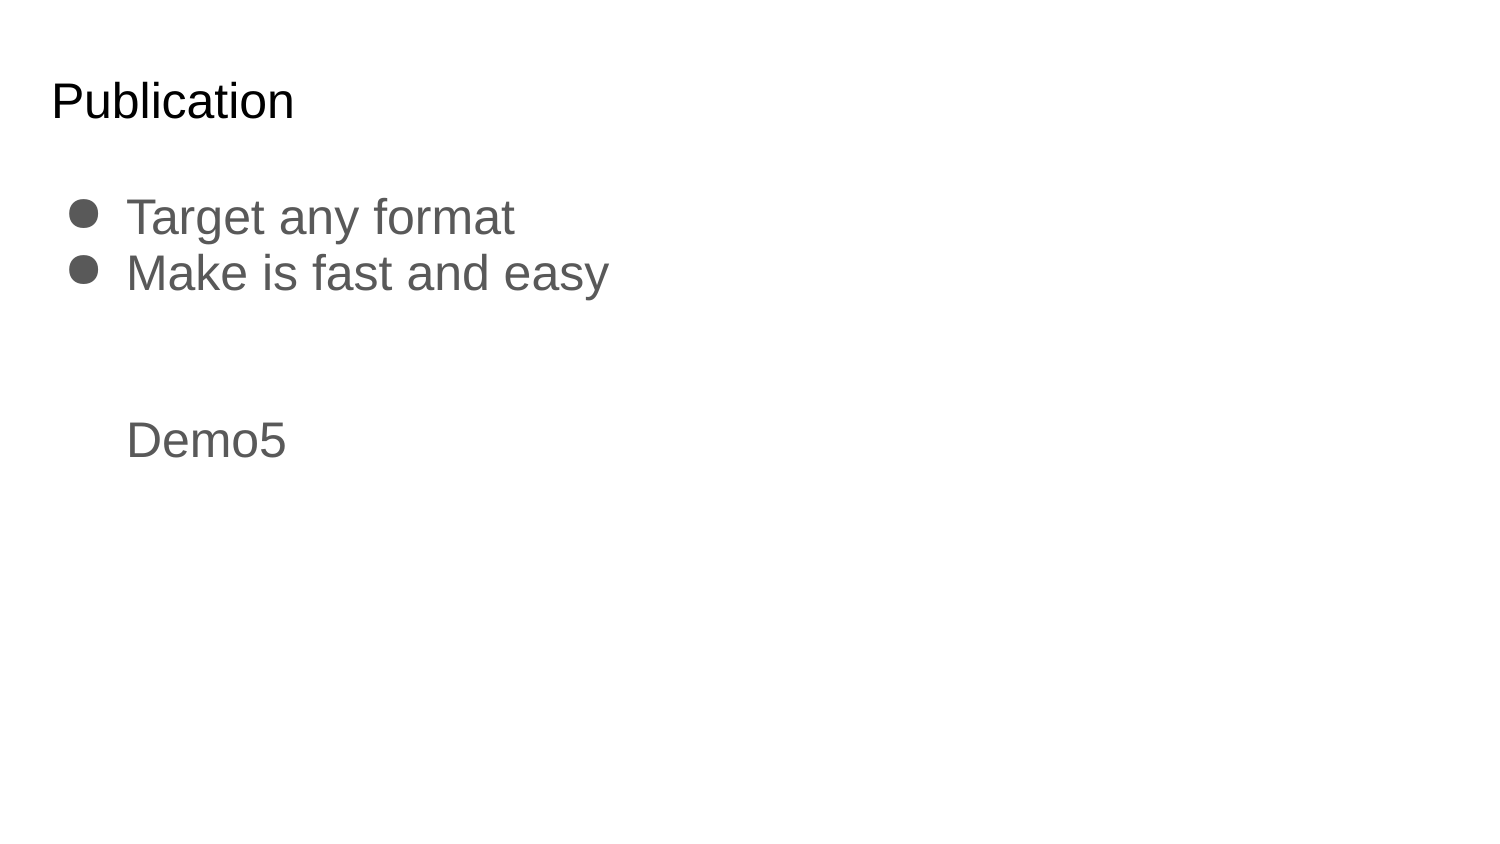

# Publication
Target any format
Make is fast and easy
Demo5